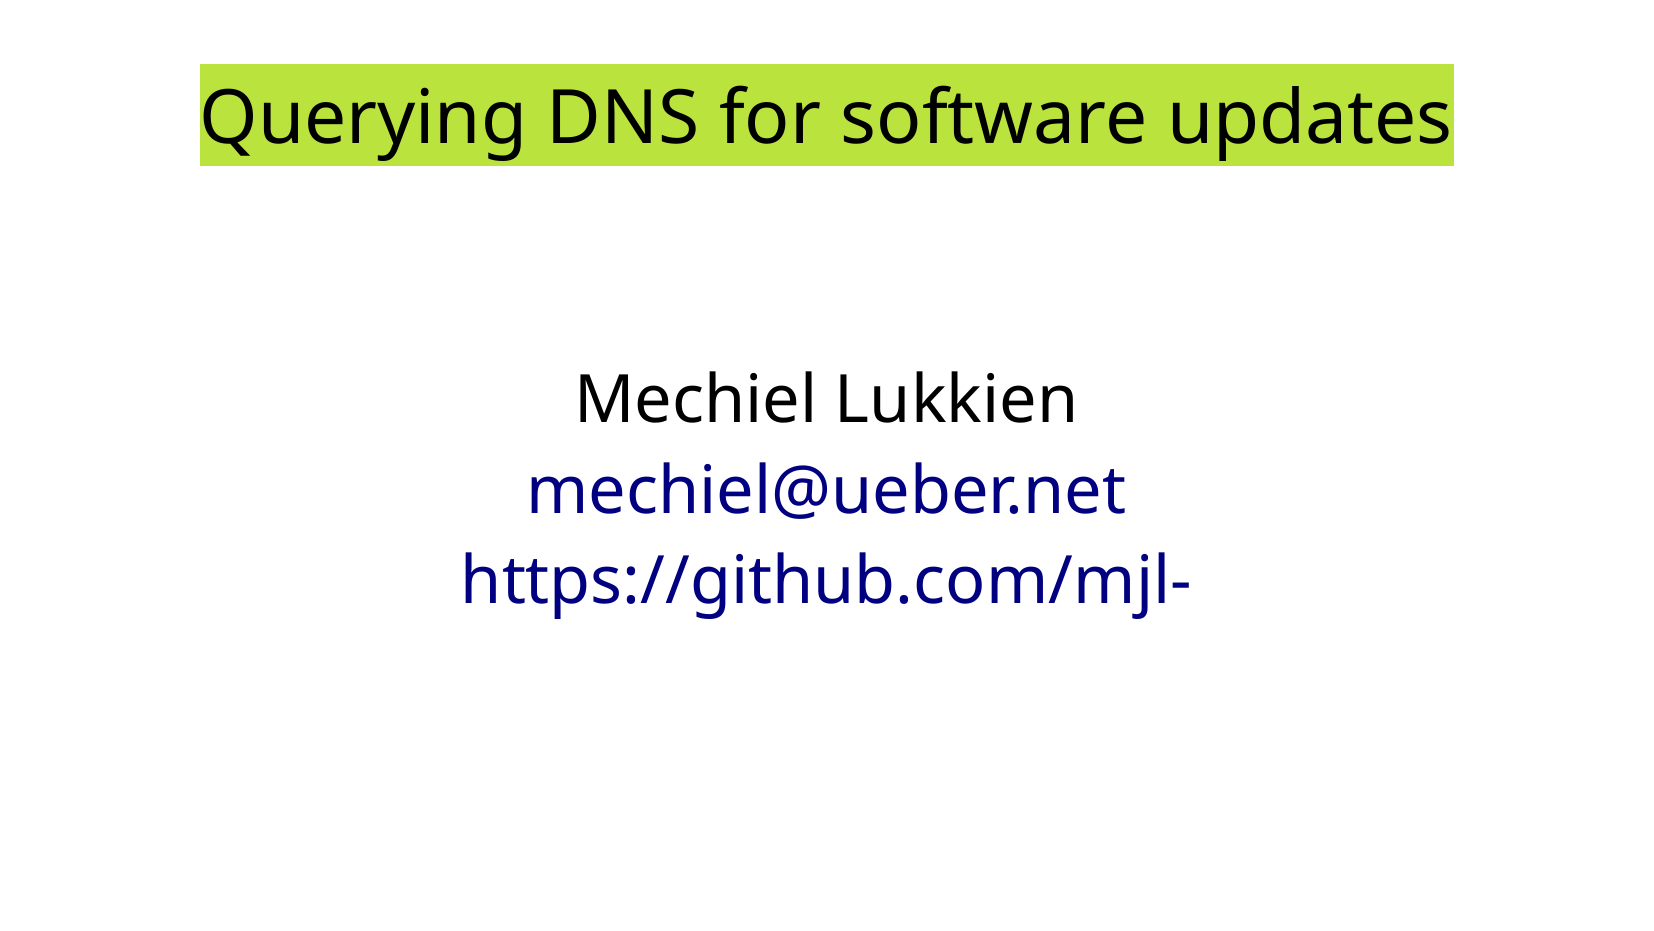

# Querying DNS for software updates
Mechiel Lukkien
mechiel@ueber.net
https://github.com/mjl-